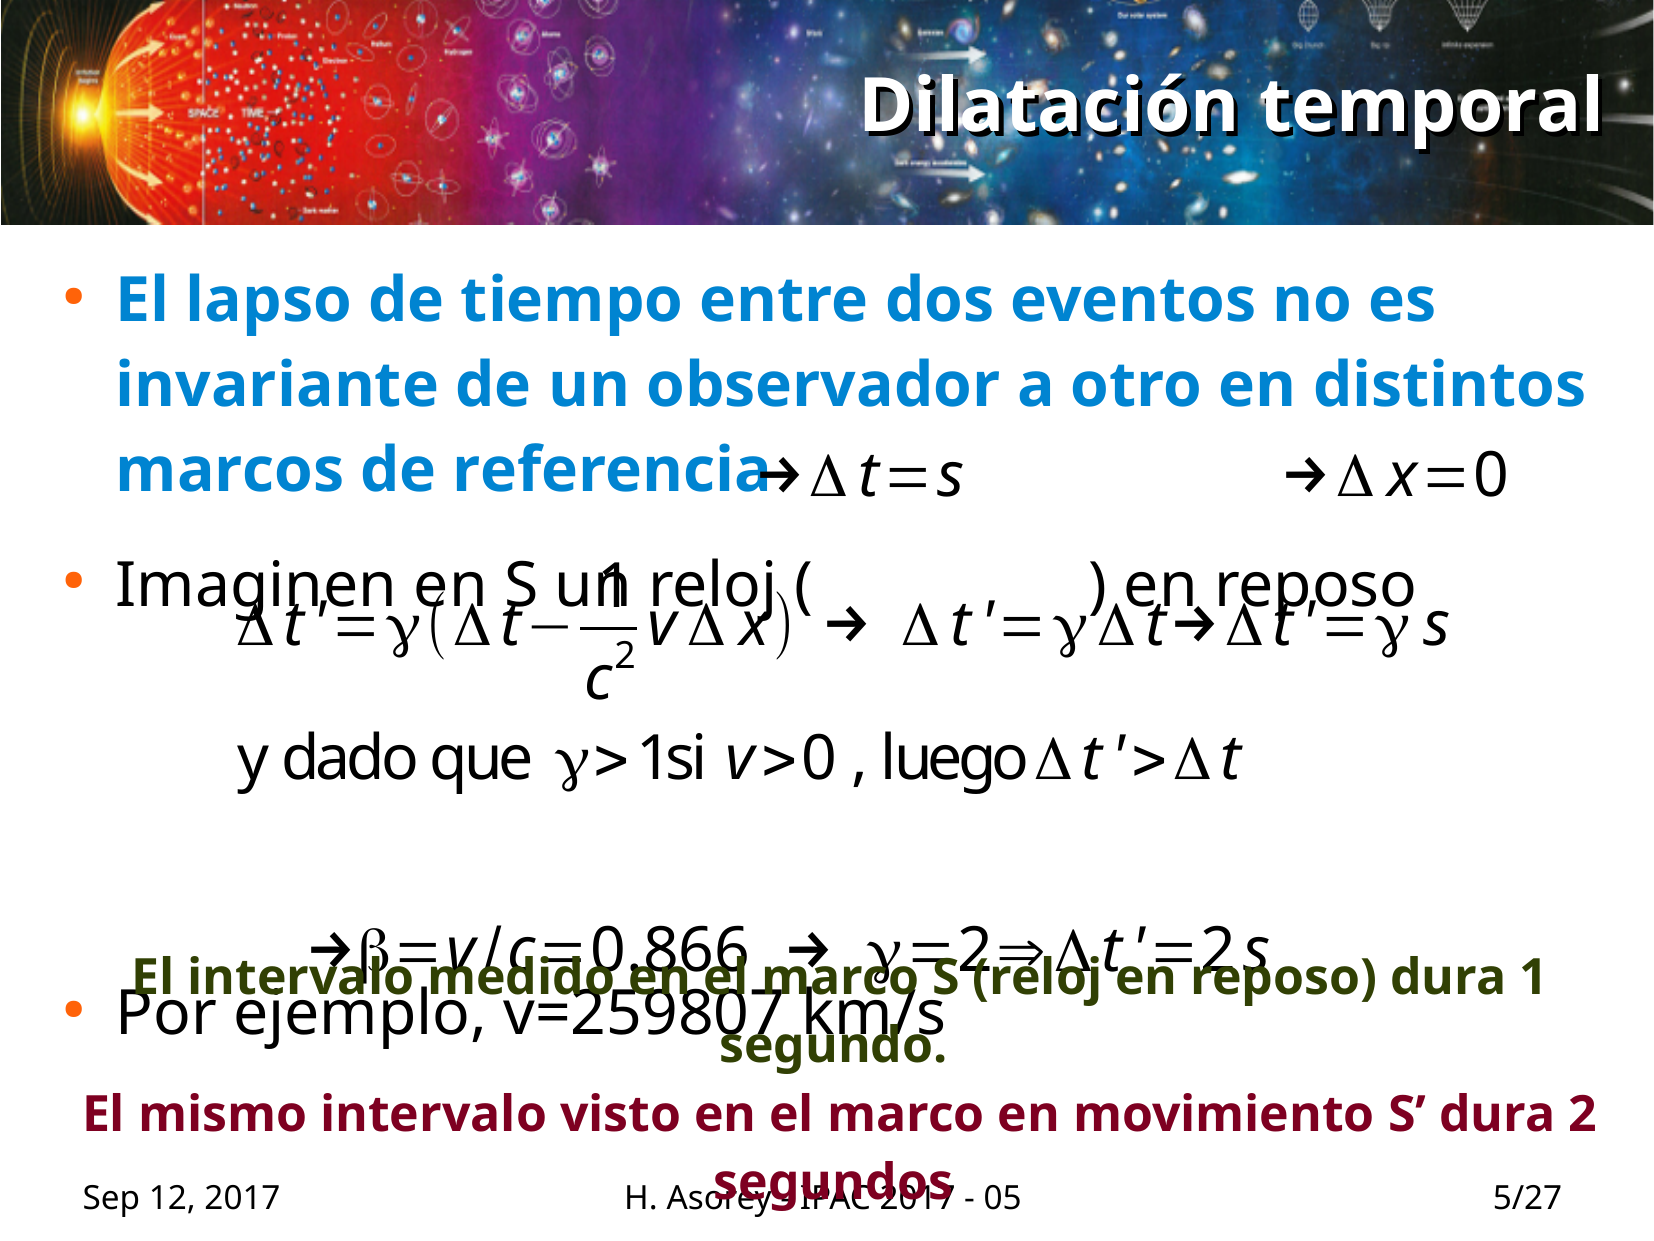

# Dilatación temporal
El lapso de tiempo entre dos eventos no es invariante de un observador a otro en distintos marcos de referencia
Imaginen en S un reloj ( ) en reposo
Por ejemplo, v=259807 km/s
El intervalo medido en el marco S (reloj en reposo) dura 1 segundo.
El mismo intervalo visto en el marco en movimiento S’ dura 2 segundos
Sep 12, 2017
H. Asorey - IPAC 2017 - 05
5